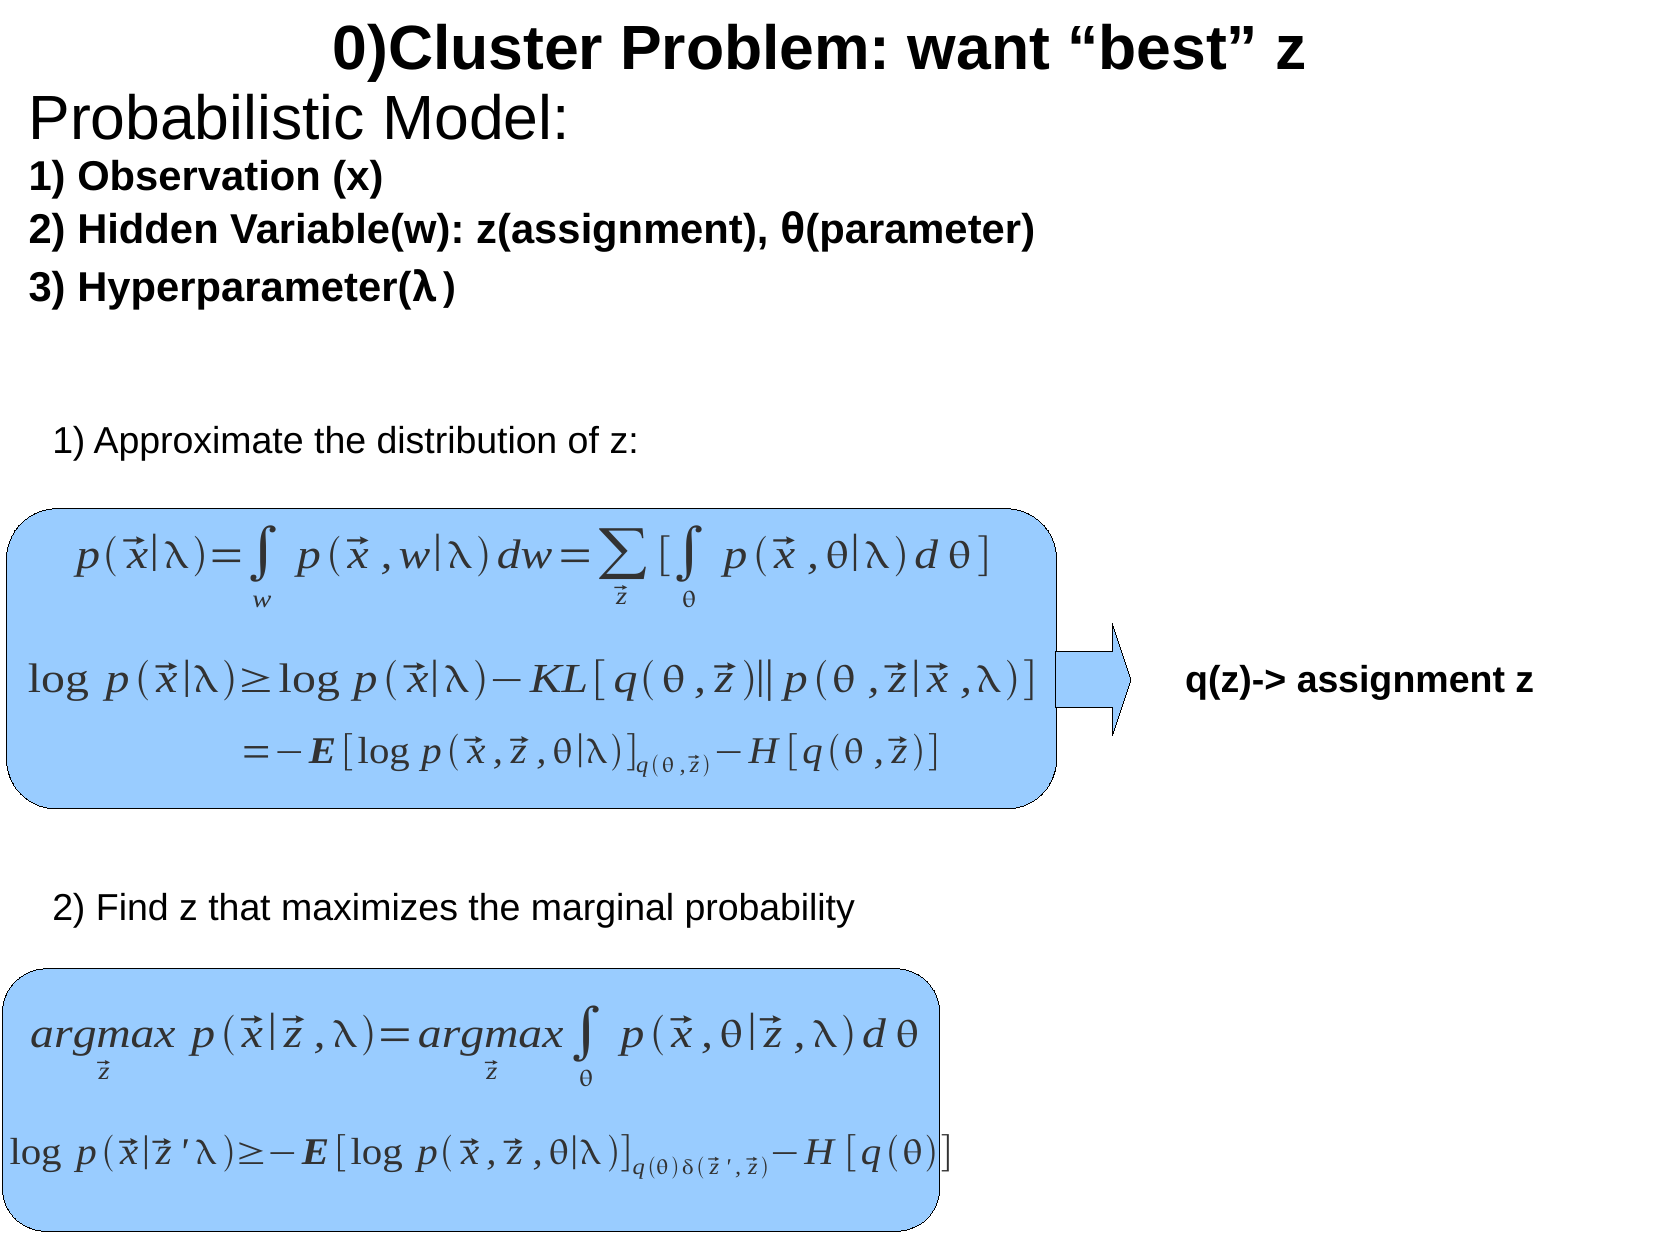

0)Cluster Problem: want “best” z
Probabilistic Model:
1) Observation (x)
2) Hidden Variable(w): z(assignment), θ(parameter)
3) Hyperparameter(λ)
1) Approximate the distribution of z:
q(z)-> assignment z
2) Find z that maximizes the marginal probability